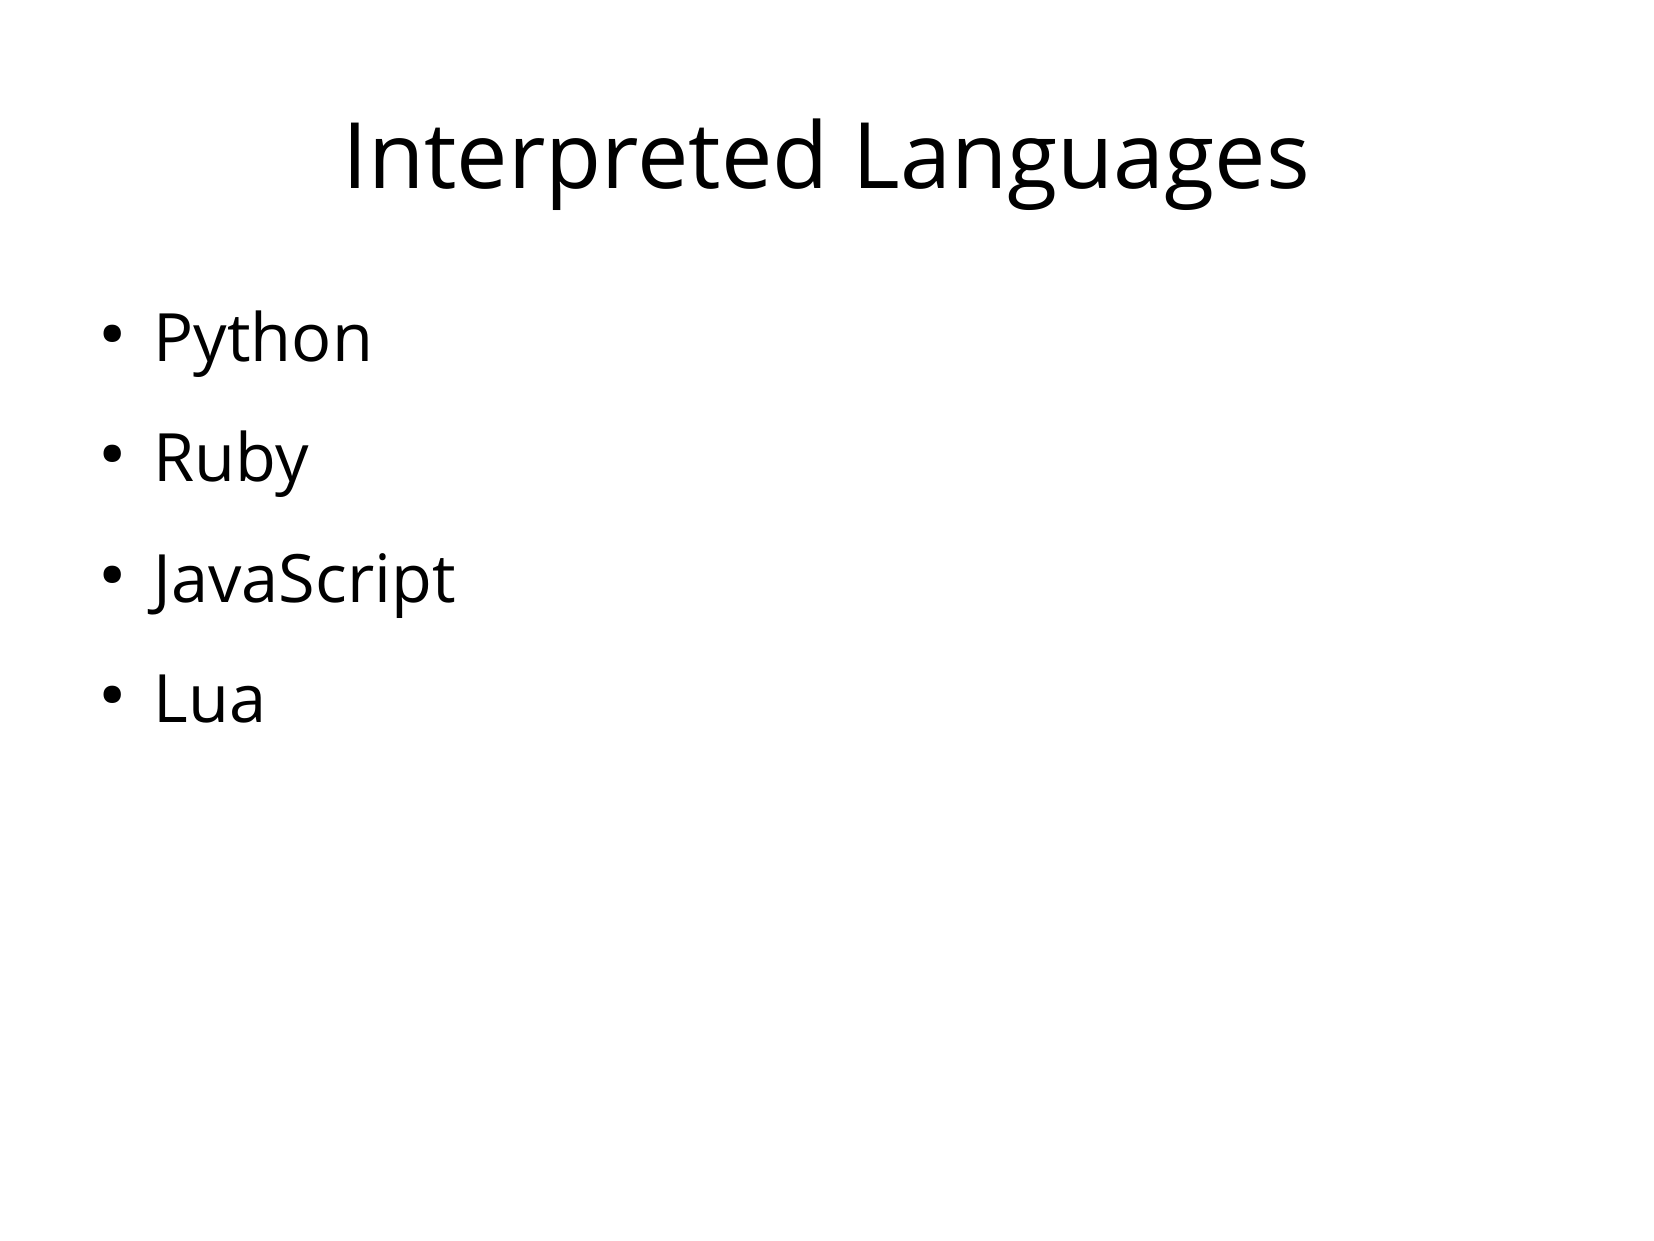

# Interpreted Languages
Python
Ruby
JavaScript
Lua